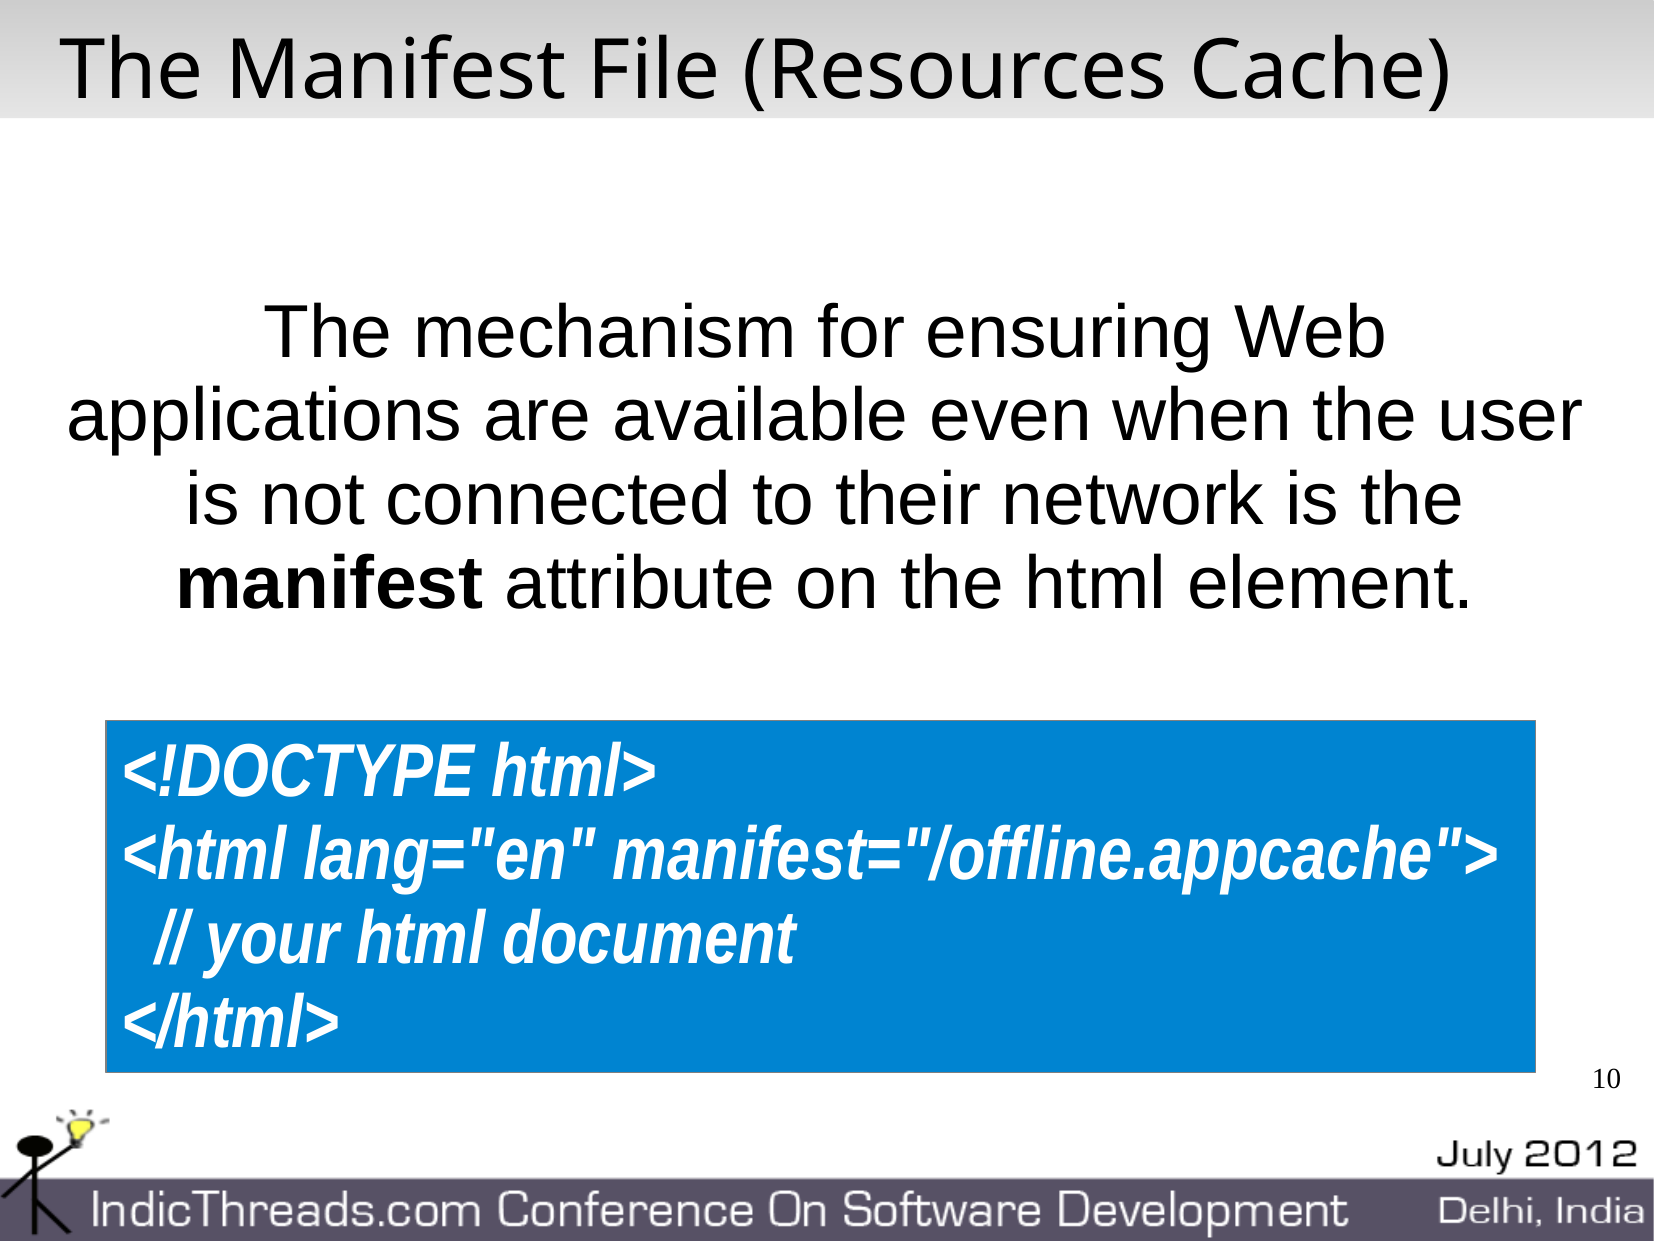

# The Manifest File (Resources Cache)
The mechanism for ensuring Web applications are available even when the user is not connected to their network is the manifest attribute on the html element.
<!DOCTYPE html>
<html lang="en" manifest="/offline.appcache">
 // your html document
</html>
10